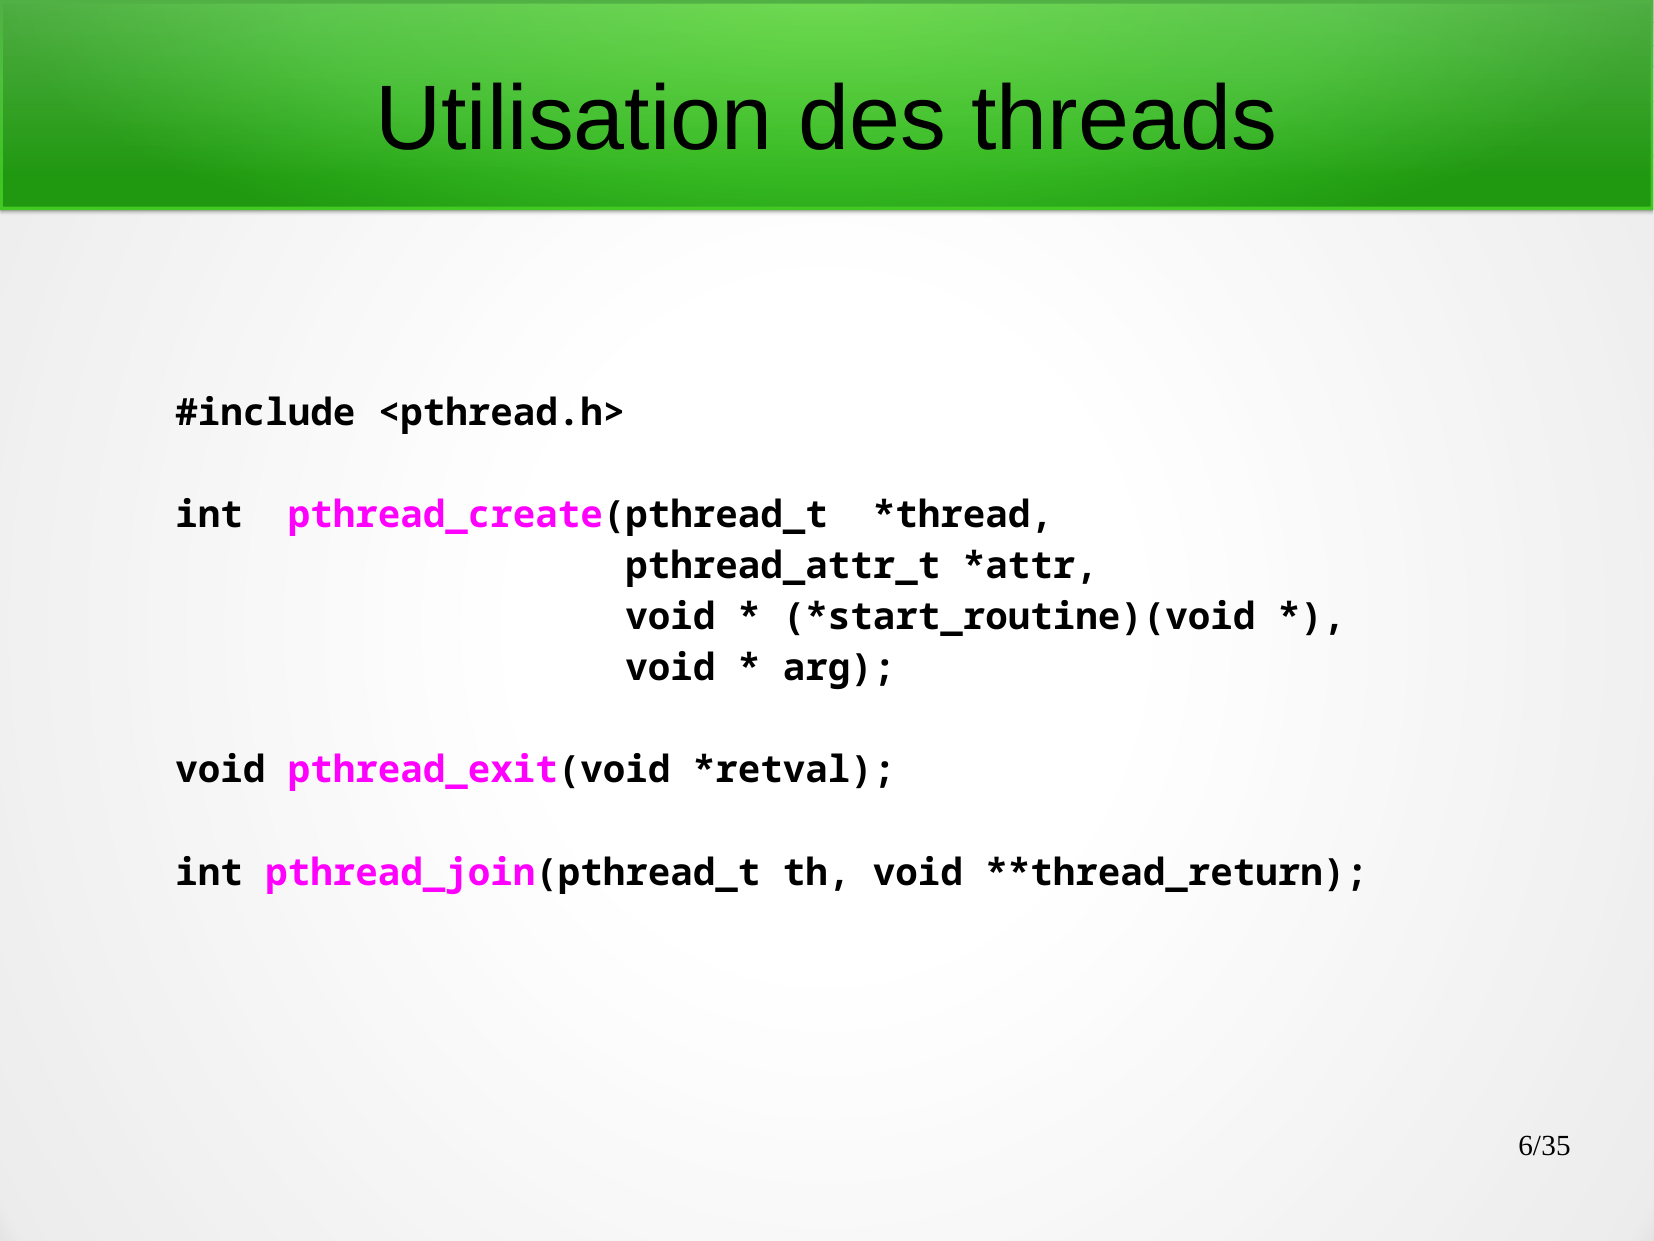

# Utilisation des threads
#include <pthread.h>
int pthread_create(pthread_t *thread,
 pthread_attr_t *attr,
 void * (*start_routine)(void *),
 void * arg);
void pthread_exit(void *retval);
int pthread_join(pthread_t th, void **thread_return);
6